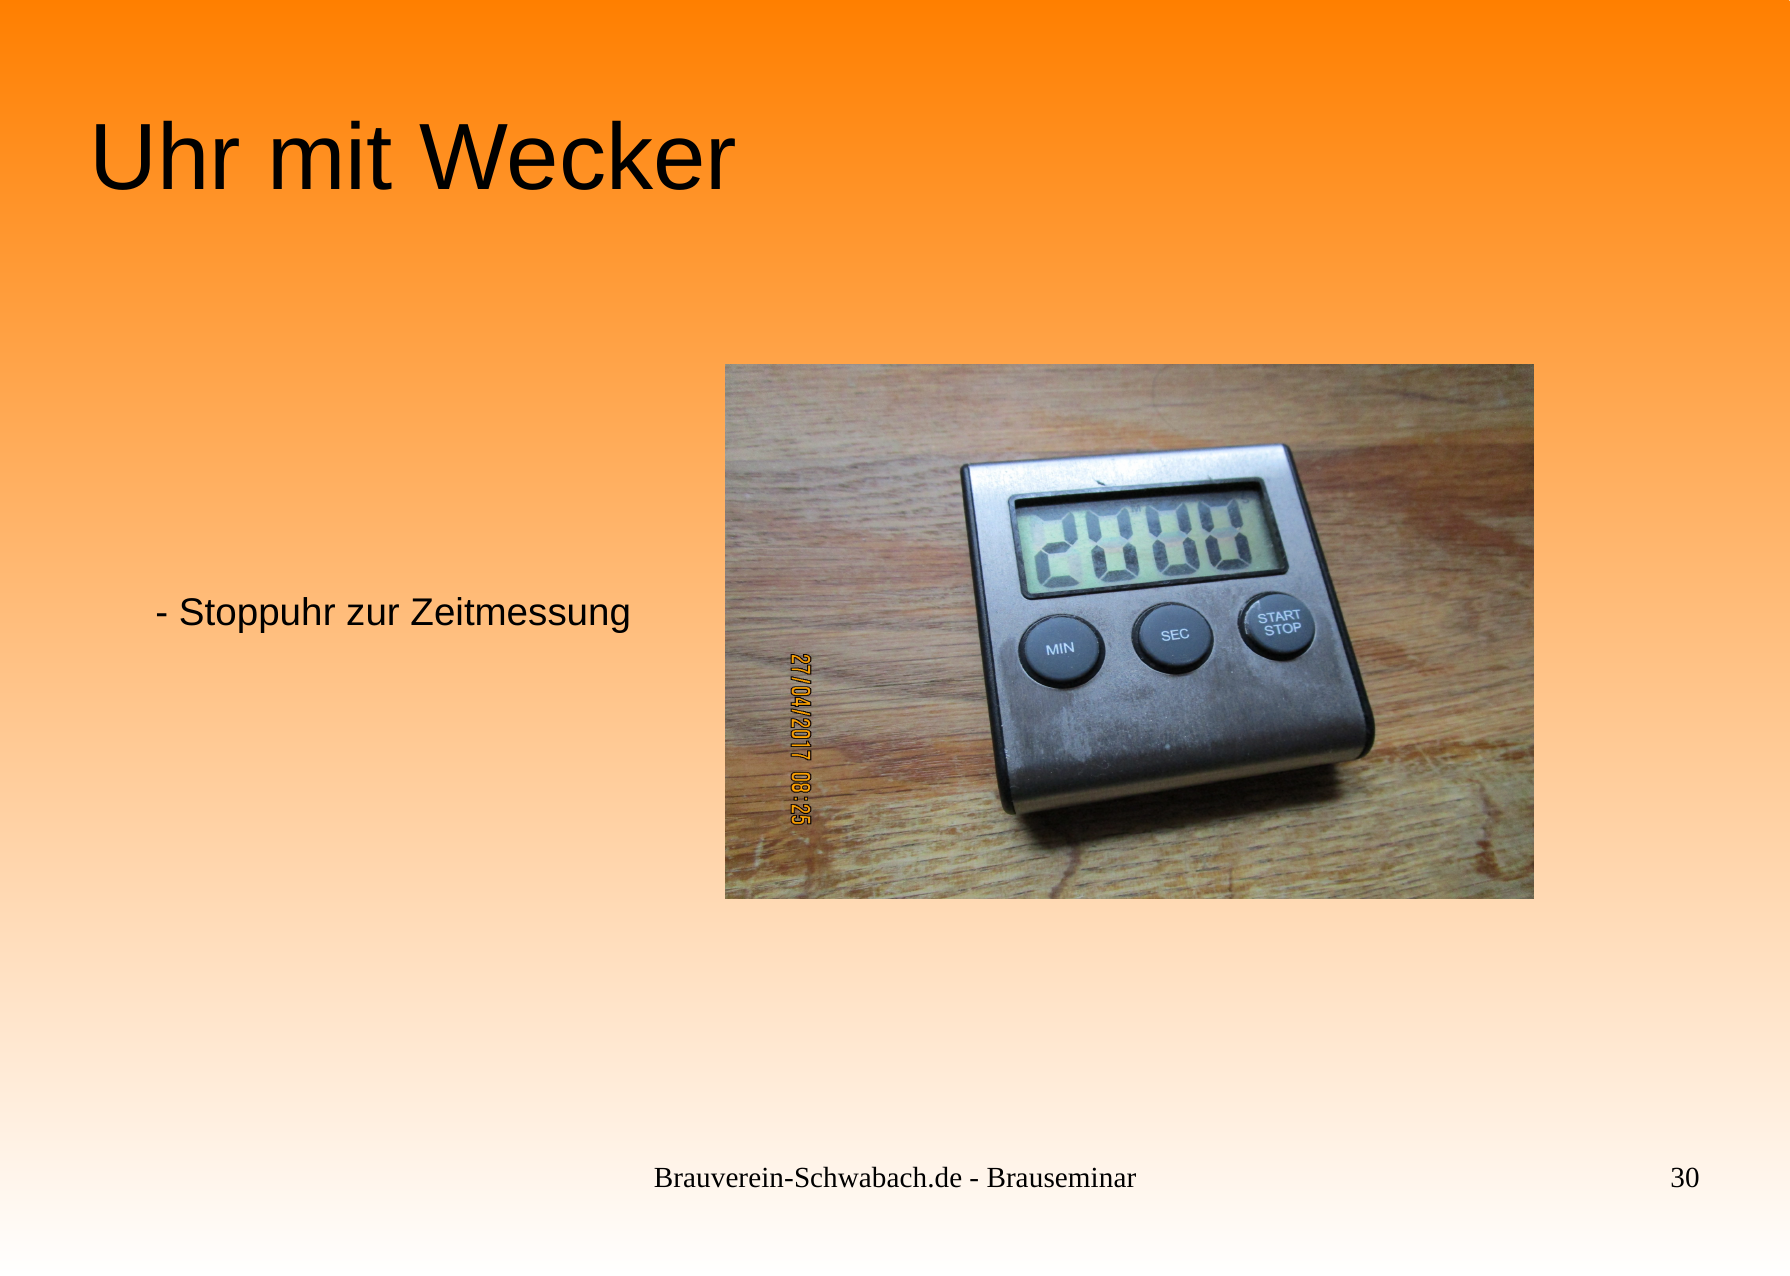

# Uhr mit Wecker
- Stoppuhr zur Zeitmessung
Brauverein-Schwabach.de - Brauseminar
30